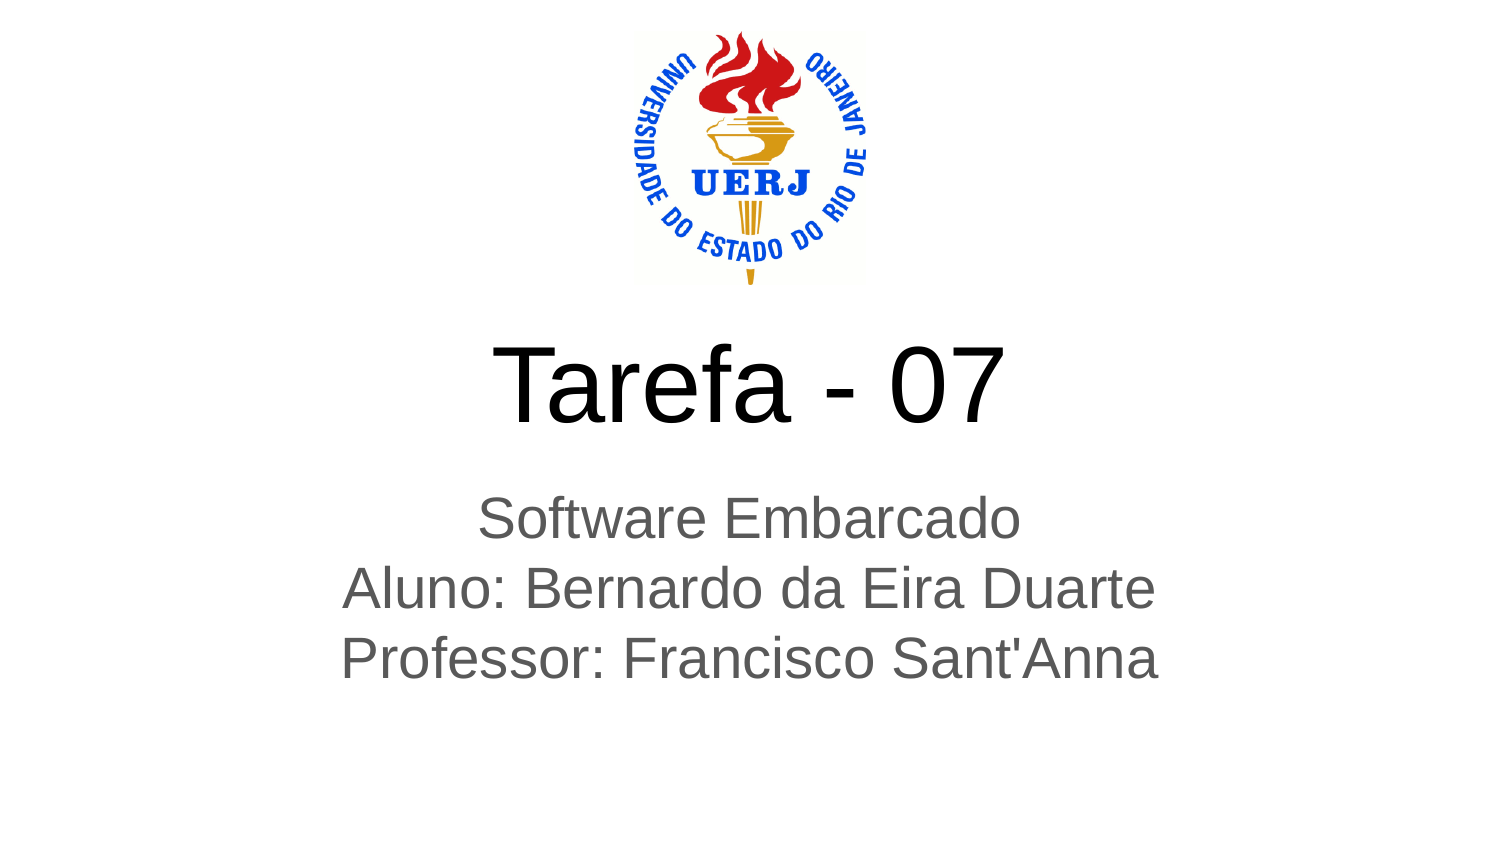

# Tarefa - 07
Software Embarcado
Aluno: Bernardo da Eira Duarte
Professor: Francisco Sant'Anna